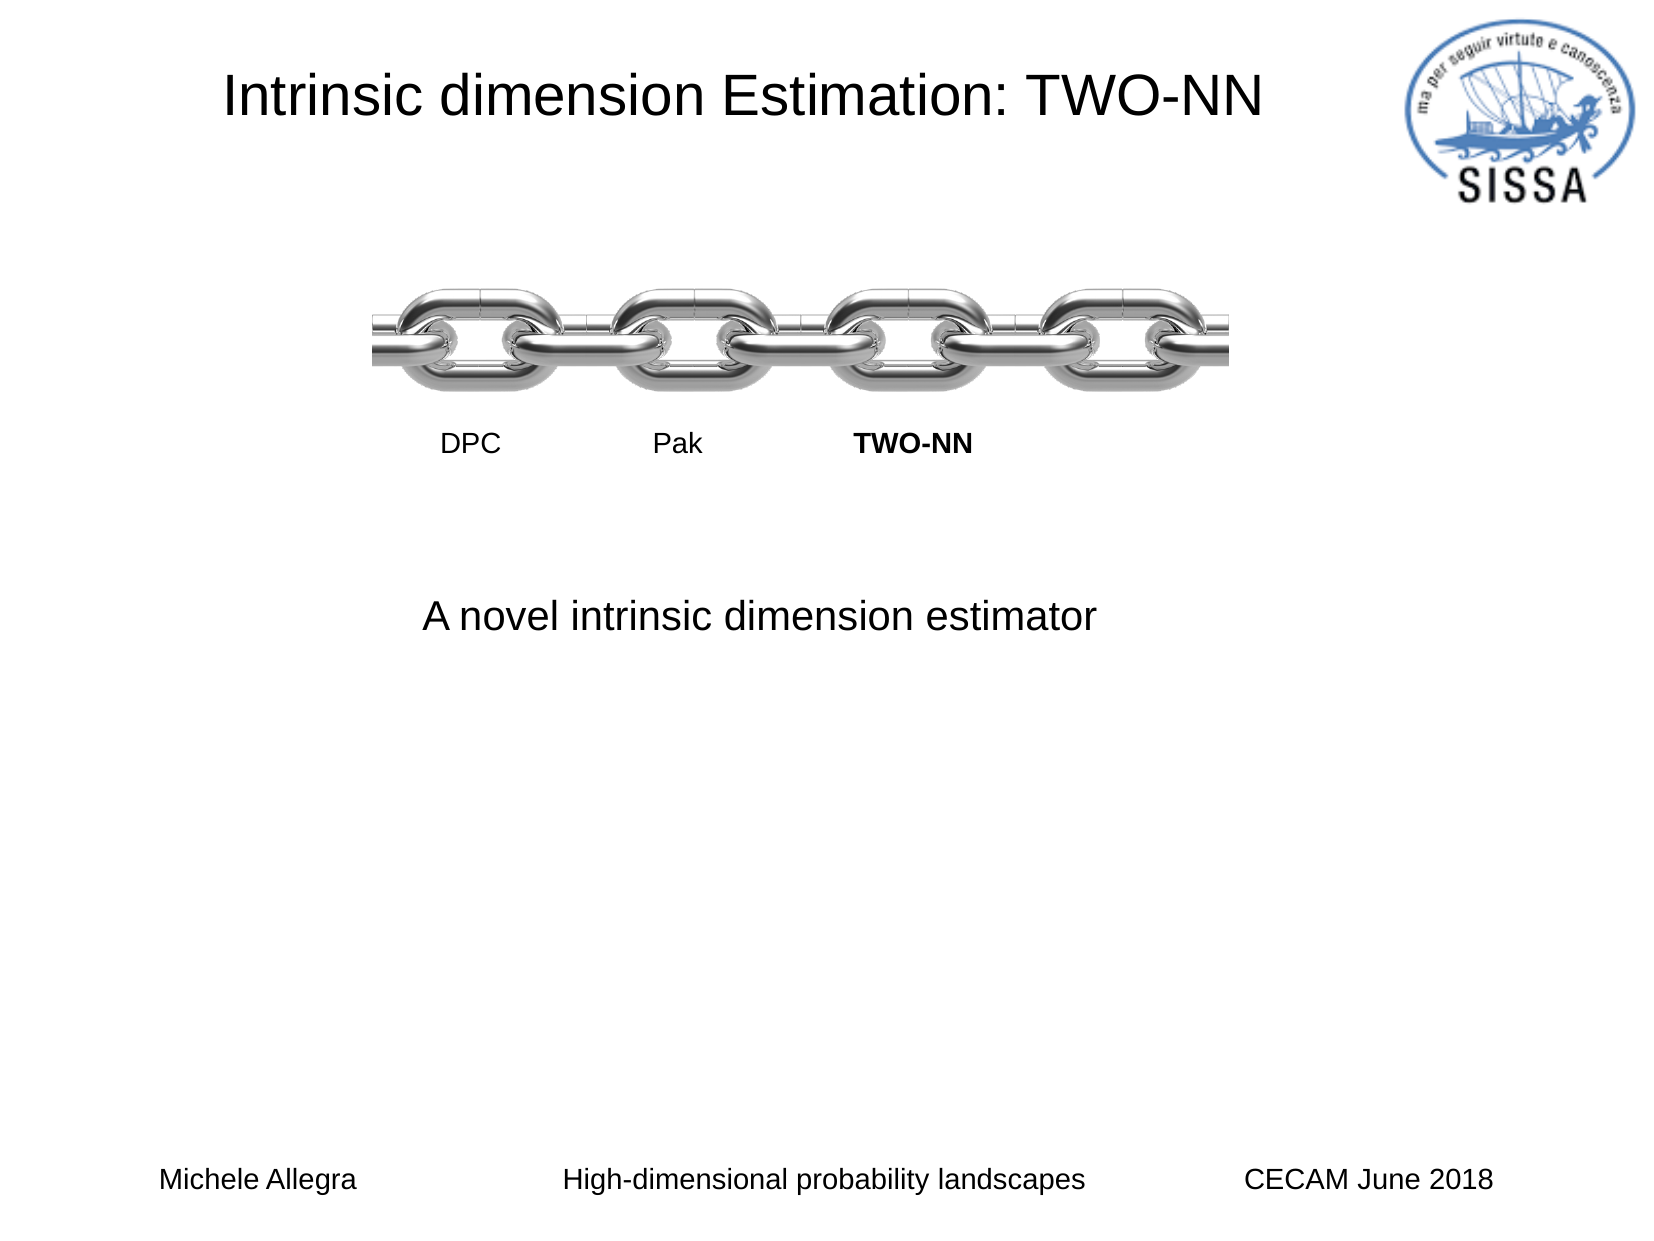

Intrinsic dimension Estimation: TWO-NN
DPC
Pak
TWO-NN
A novel intrinsic dimension estimator
# Michele Allegra High-dimensional probability landscapes CECAM June 2018